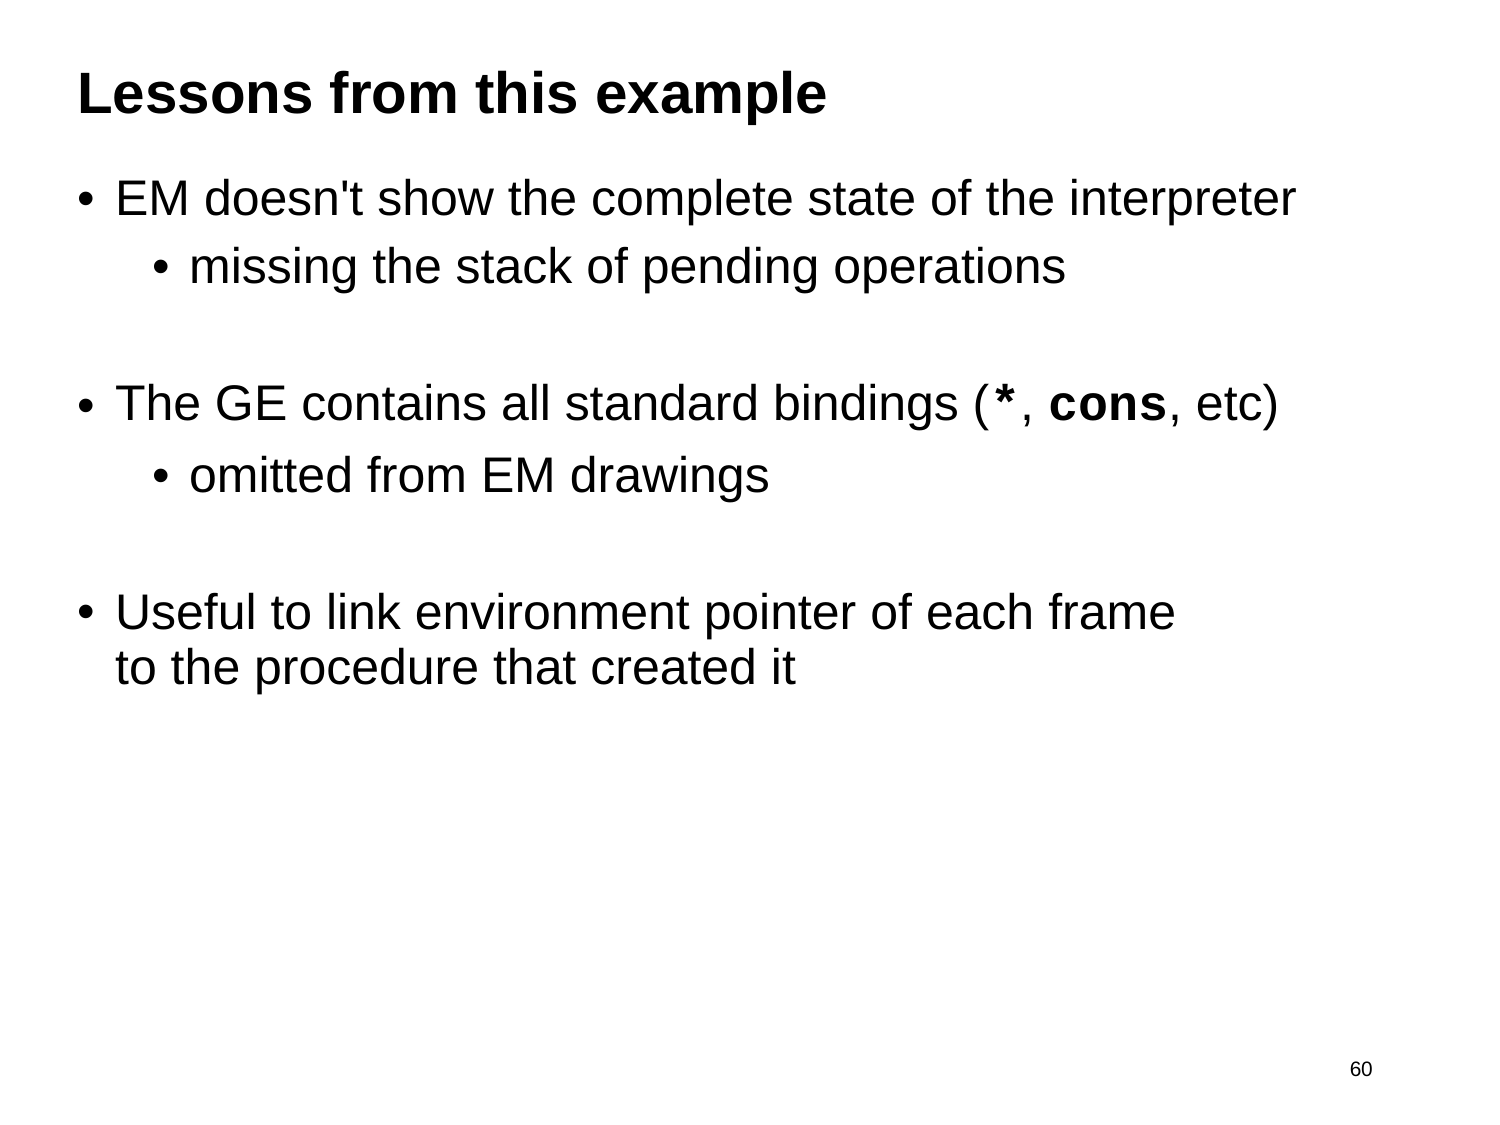

# Lessons from this example
EM doesn't show the complete state of the interpreter
missing the stack of pending operations
The GE contains all standard bindings (*, cons, etc)
omitted from EM drawings
Useful to link environment pointer of each frame
to the procedure that created it
60